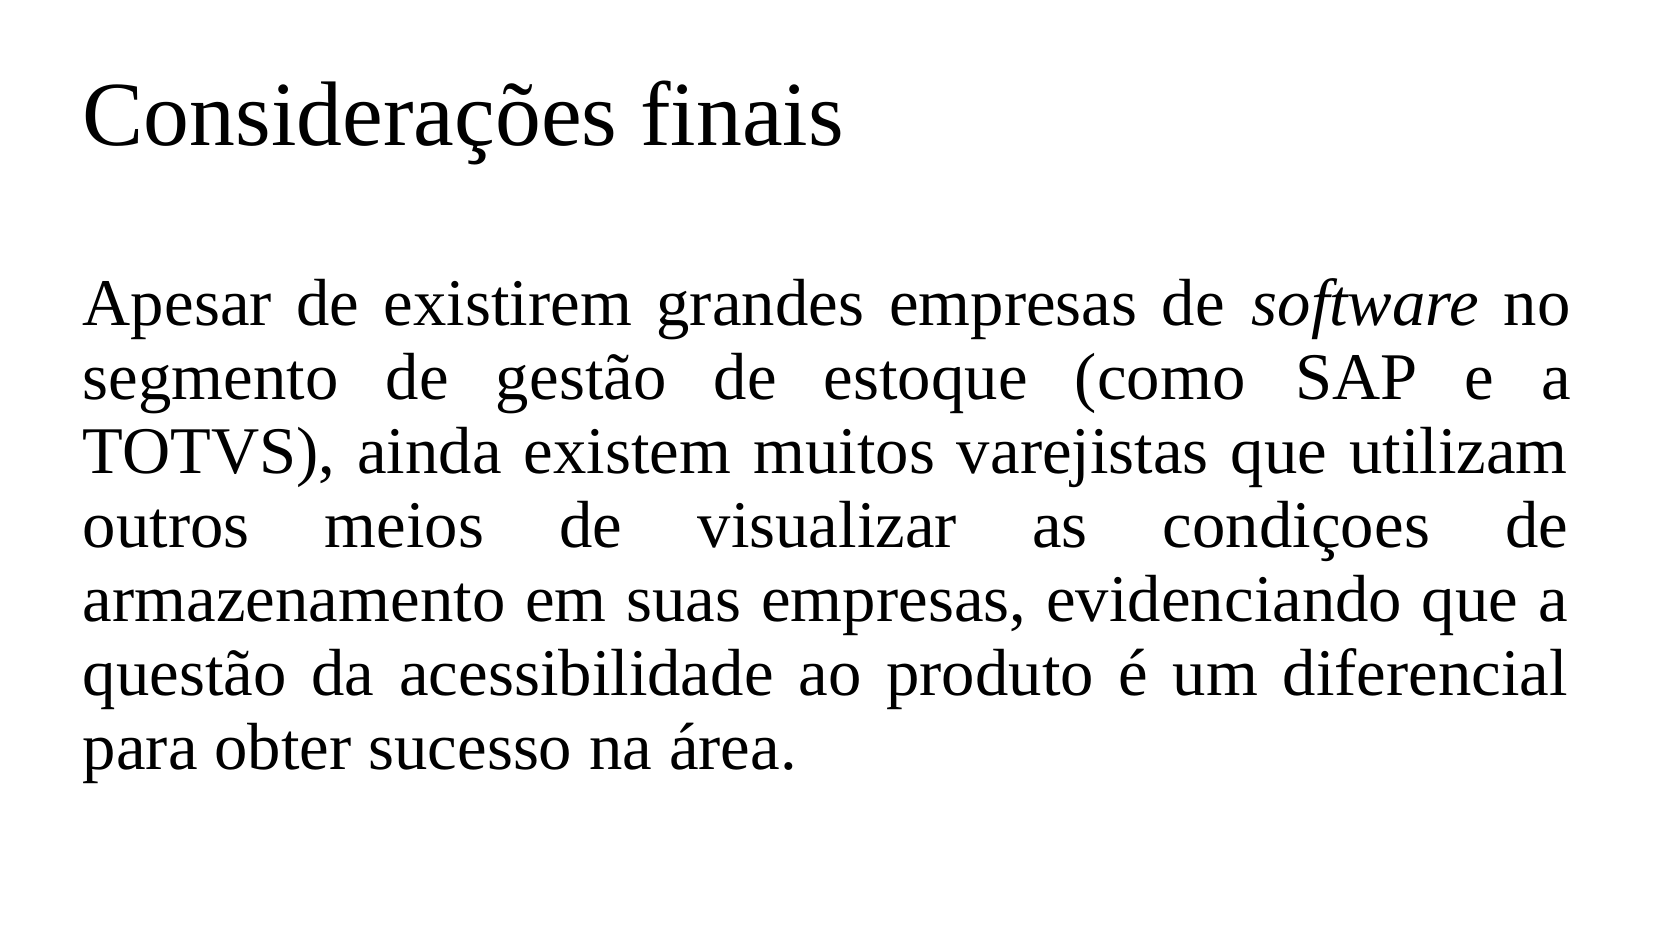

# Considerações finais
Apesar de existirem grandes empresas de software no segmento de gestão de estoque (como SAP e a TOTVS), ainda existem muitos varejistas que utilizam outros meios de visualizar as condiçoes de armazenamento em suas empresas, evidenciando que a questão da acessibilidade ao produto é um diferencial para obter sucesso na área.